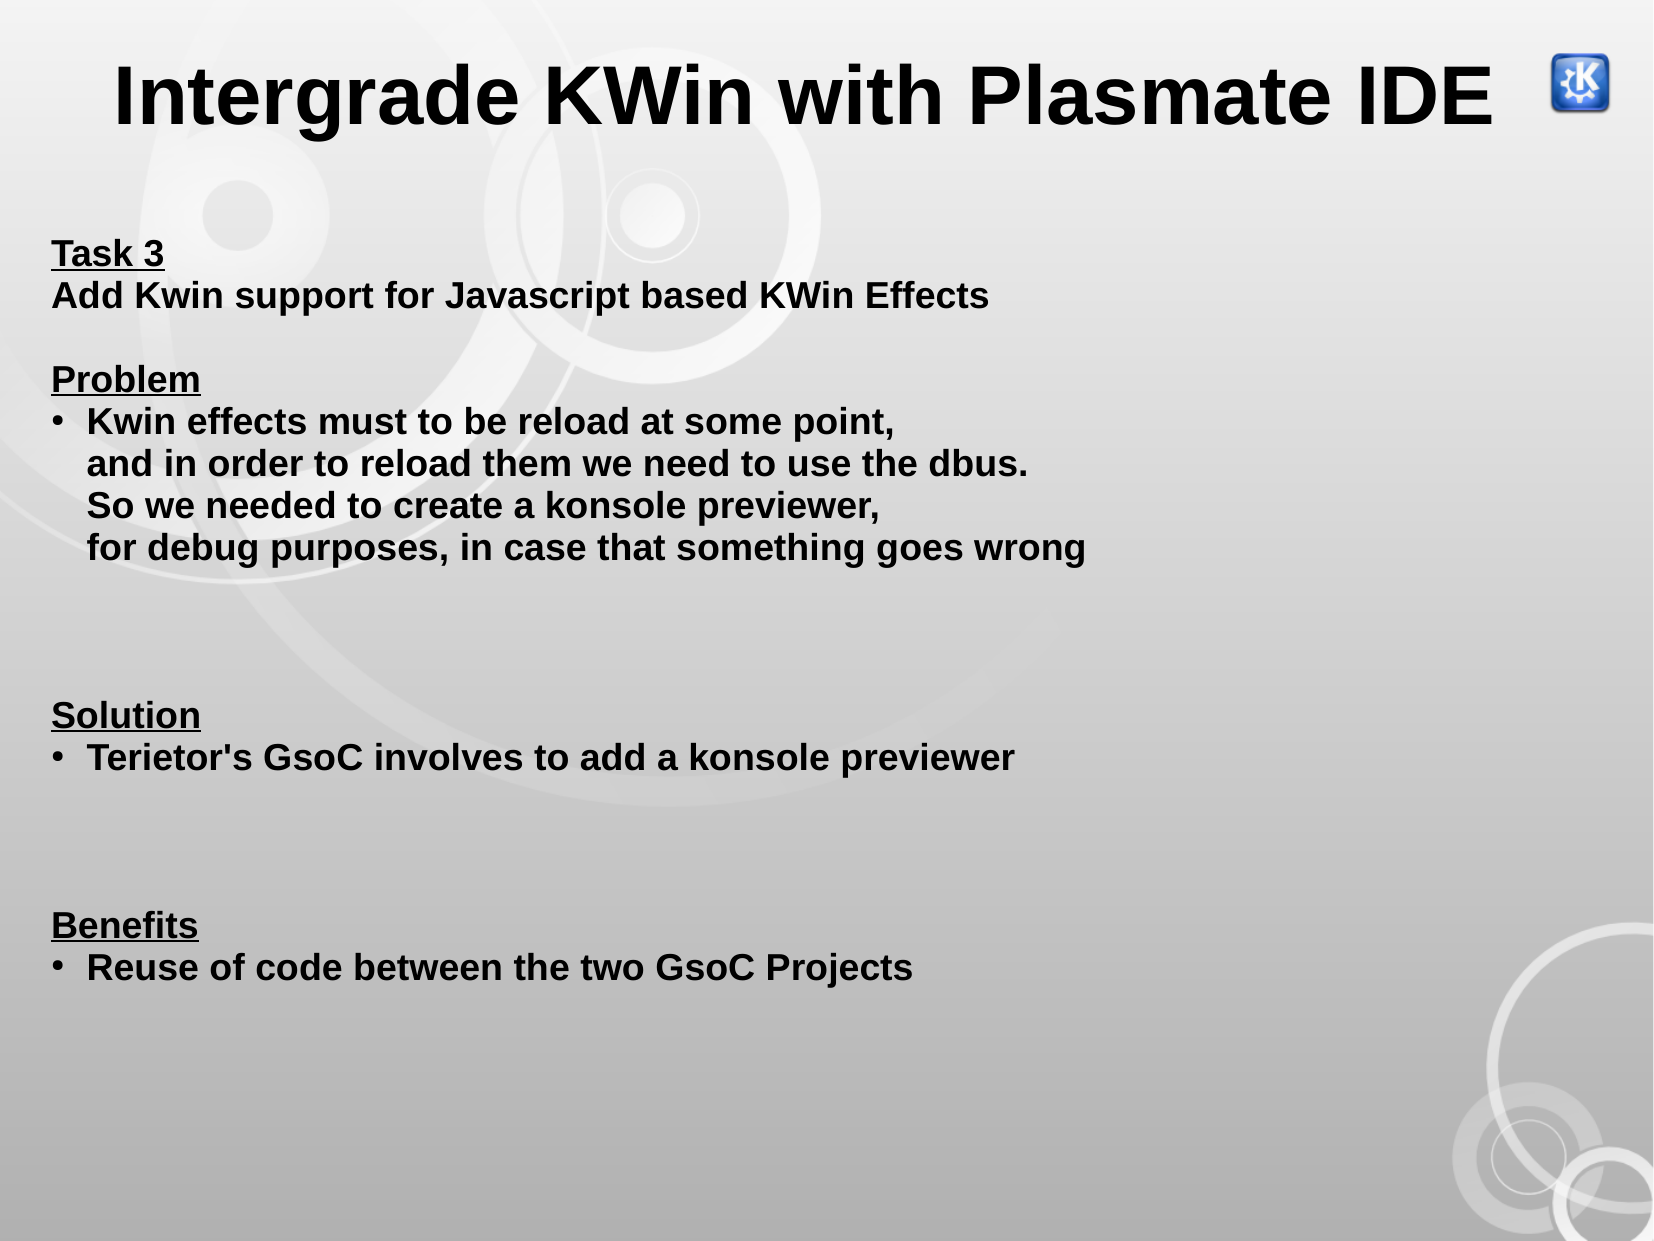

Intergrade KWin with Plasmate IDE
Task 3
Add Kwin support for Javascript based KWin Effects
Problem
Kwin effects must to be reload at some point,
and in order to reload them we need to use the dbus.
So we needed to create a konsole previewer,
for debug purposes, in case that something goes wrong
Solution
Terietor's GsoC involves to add a konsole previewer
Benefits
Reuse of code between the two GsoC Projects